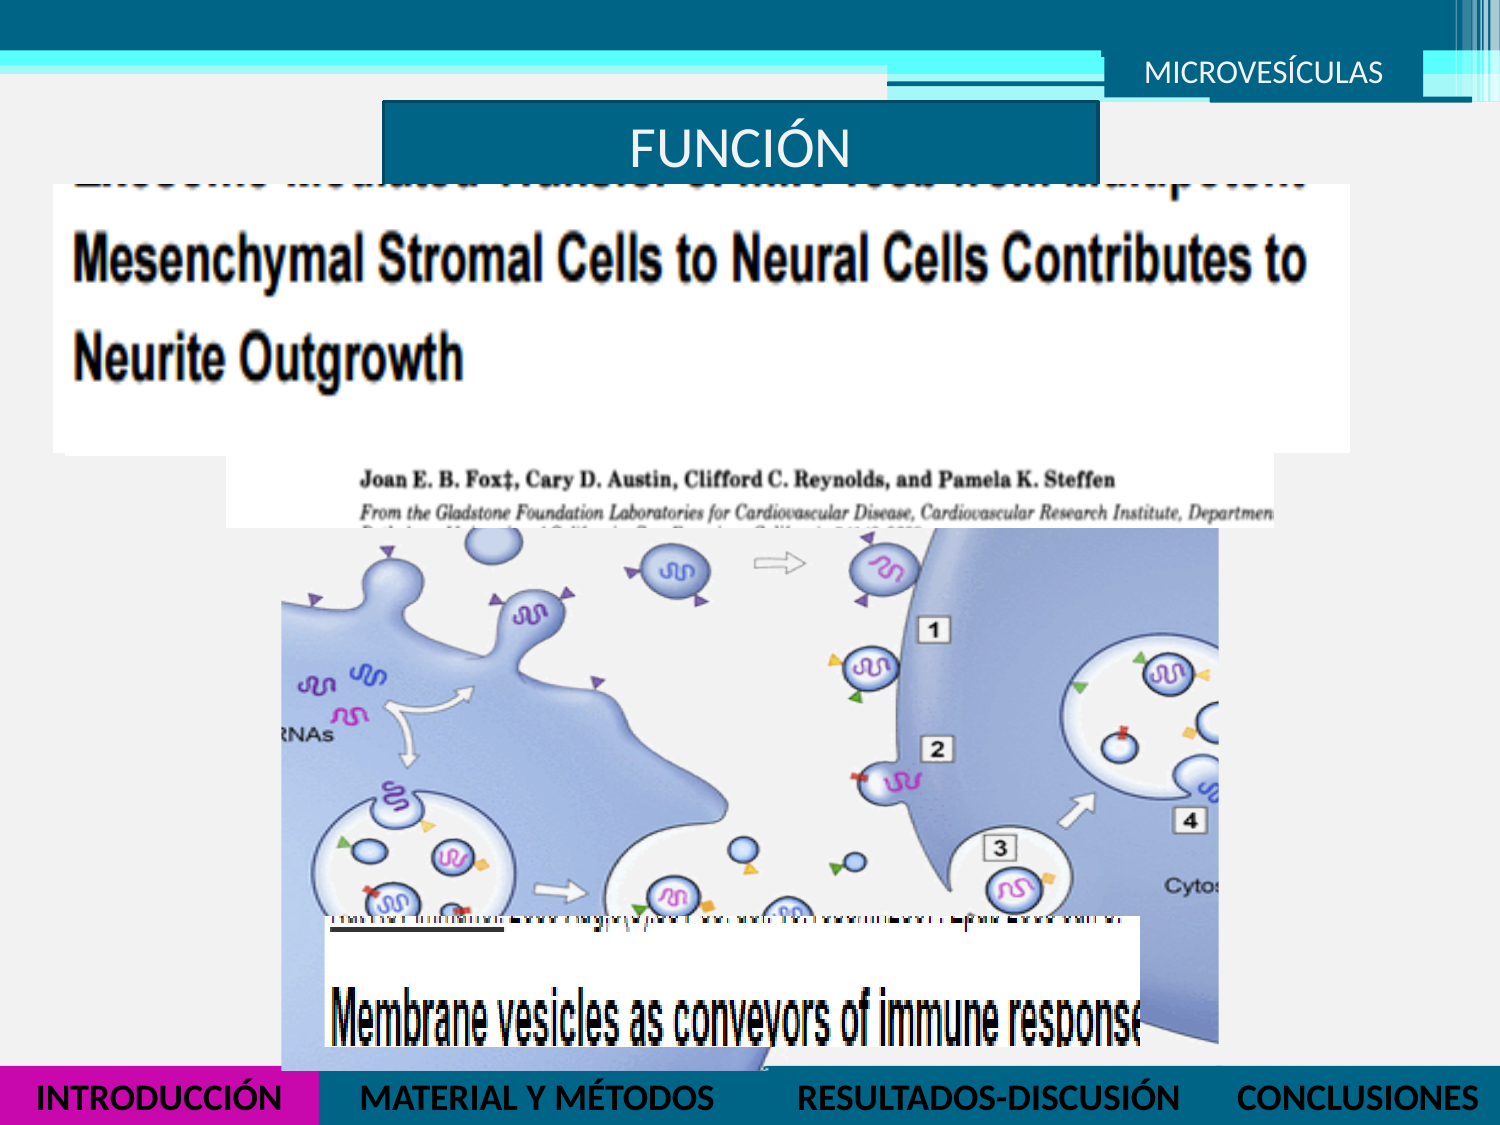

# INTRODUCCIÓN
MICROVESÍCULAS
FUNCIÓN
INTRODUCCIÓN
MATERIAL Y MÉTODOS
RESULTADOS-DISCUSIÓN
CONCLUSIONES